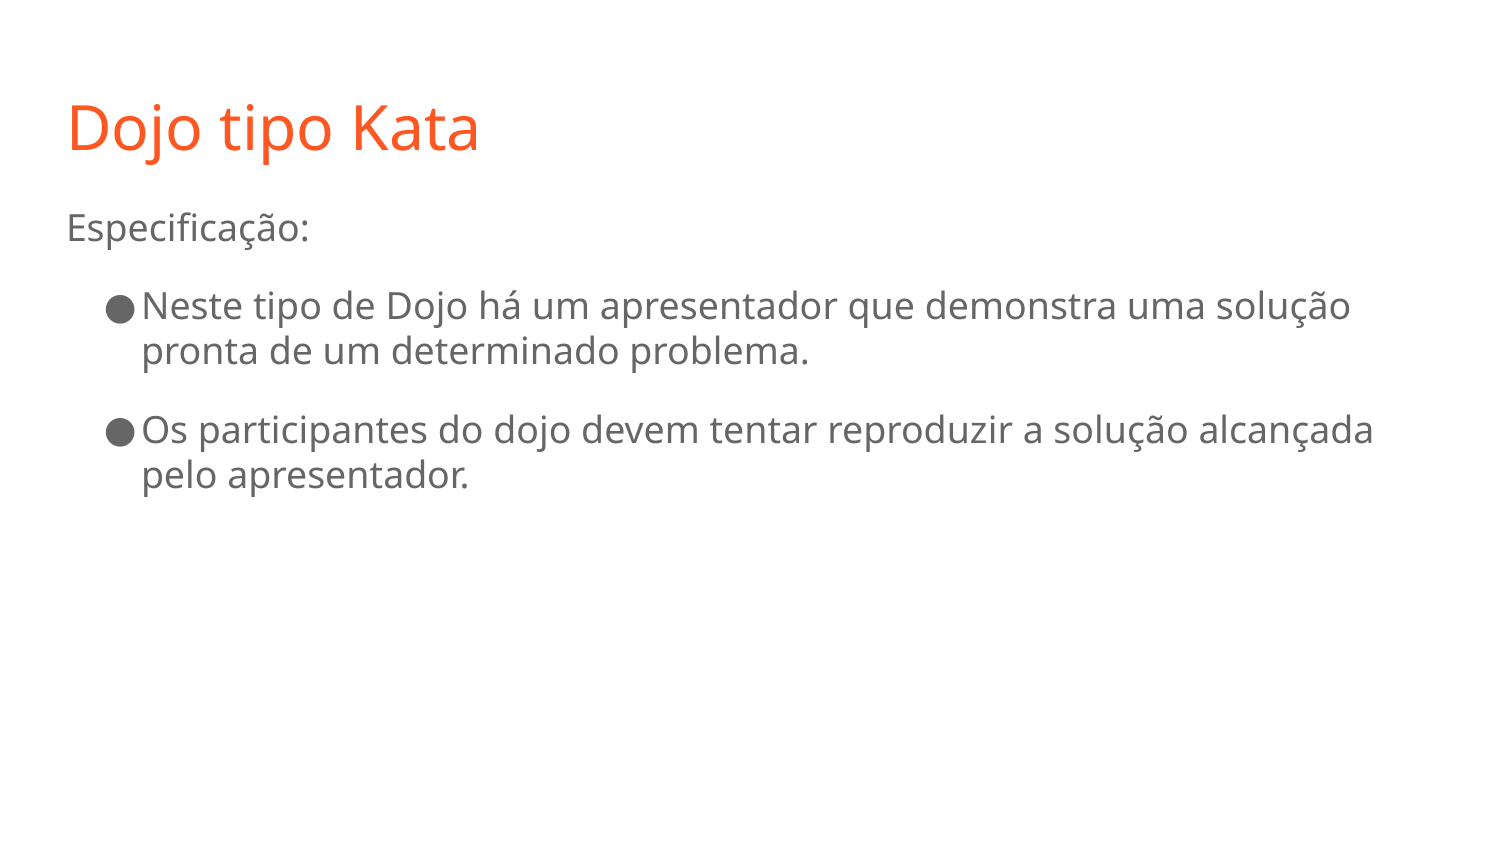

# Dojo tipo Kata
Especificação:
Neste tipo de Dojo há um apresentador que demonstra uma solução pronta de um determinado problema.
Os participantes do dojo devem tentar reproduzir a solução alcançada pelo apresentador.